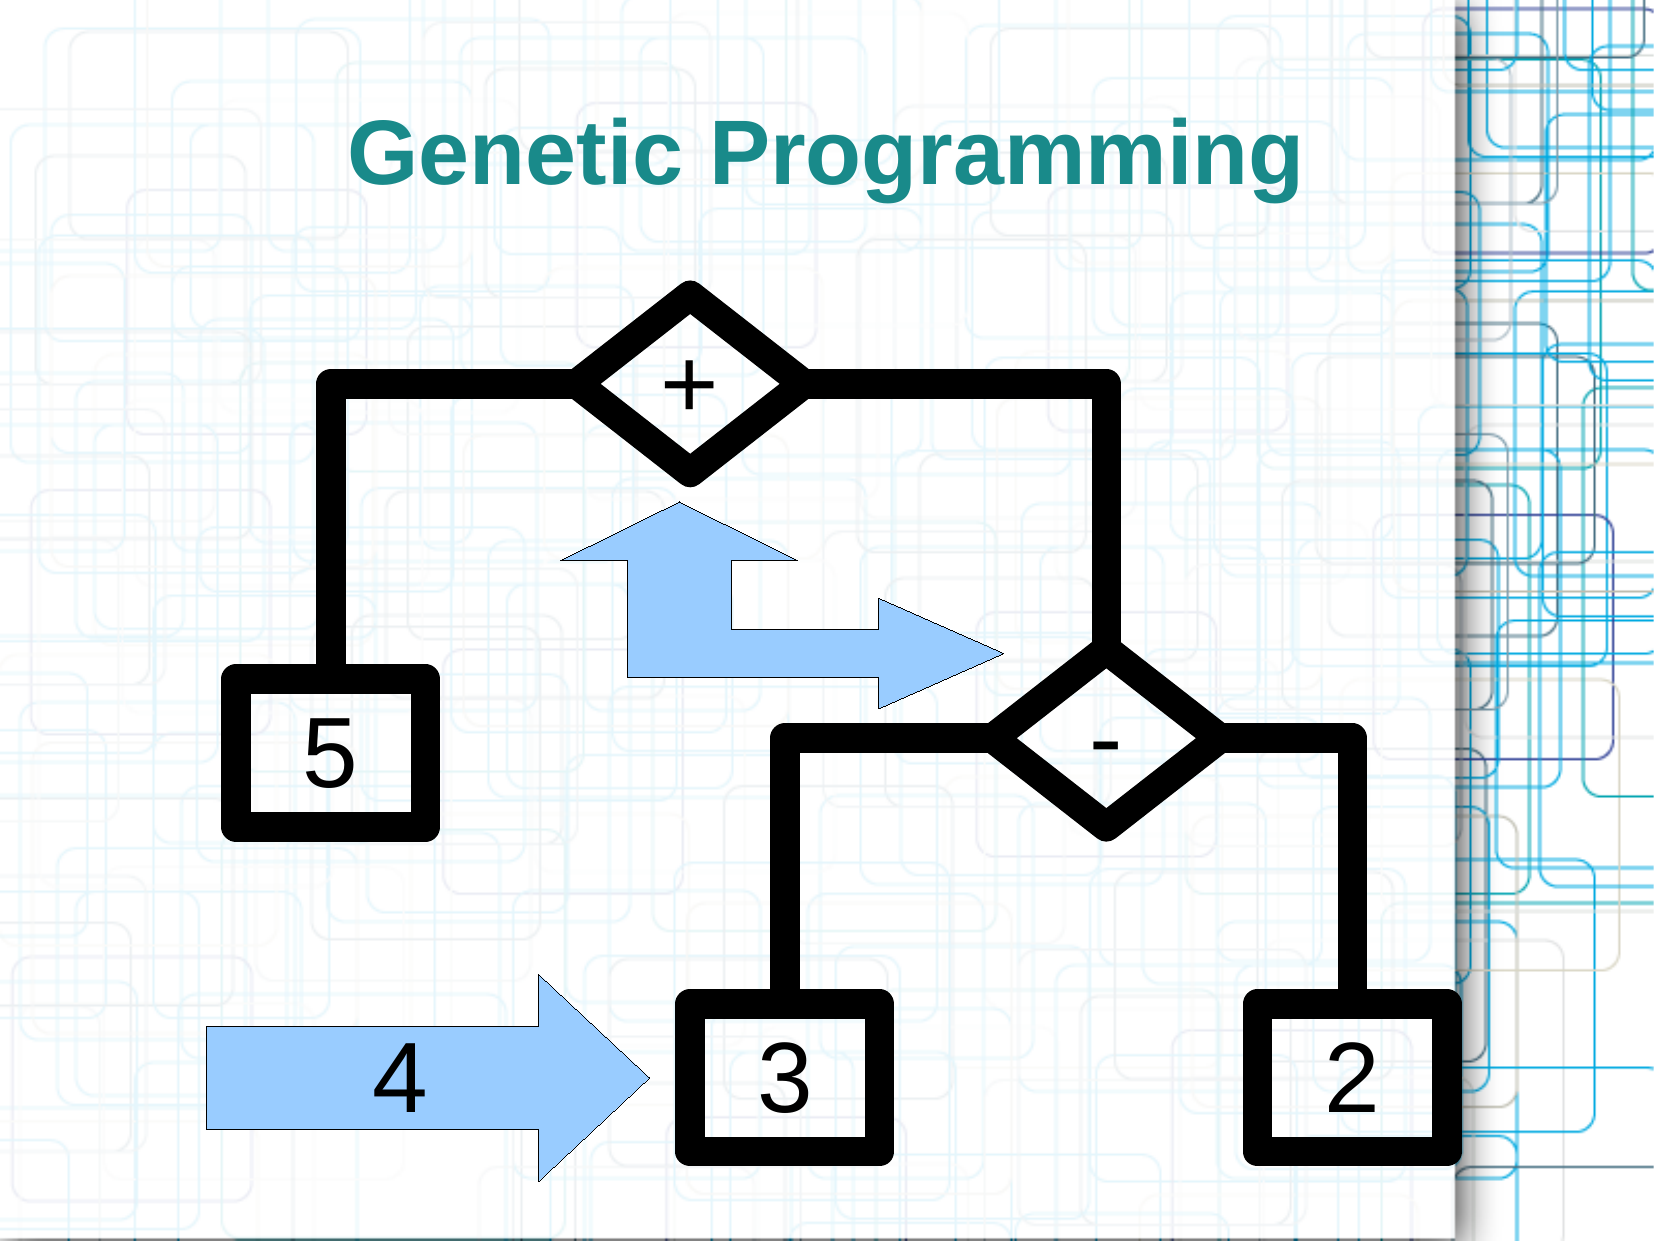

# Genetic Programming
+
-
5
4
3
2